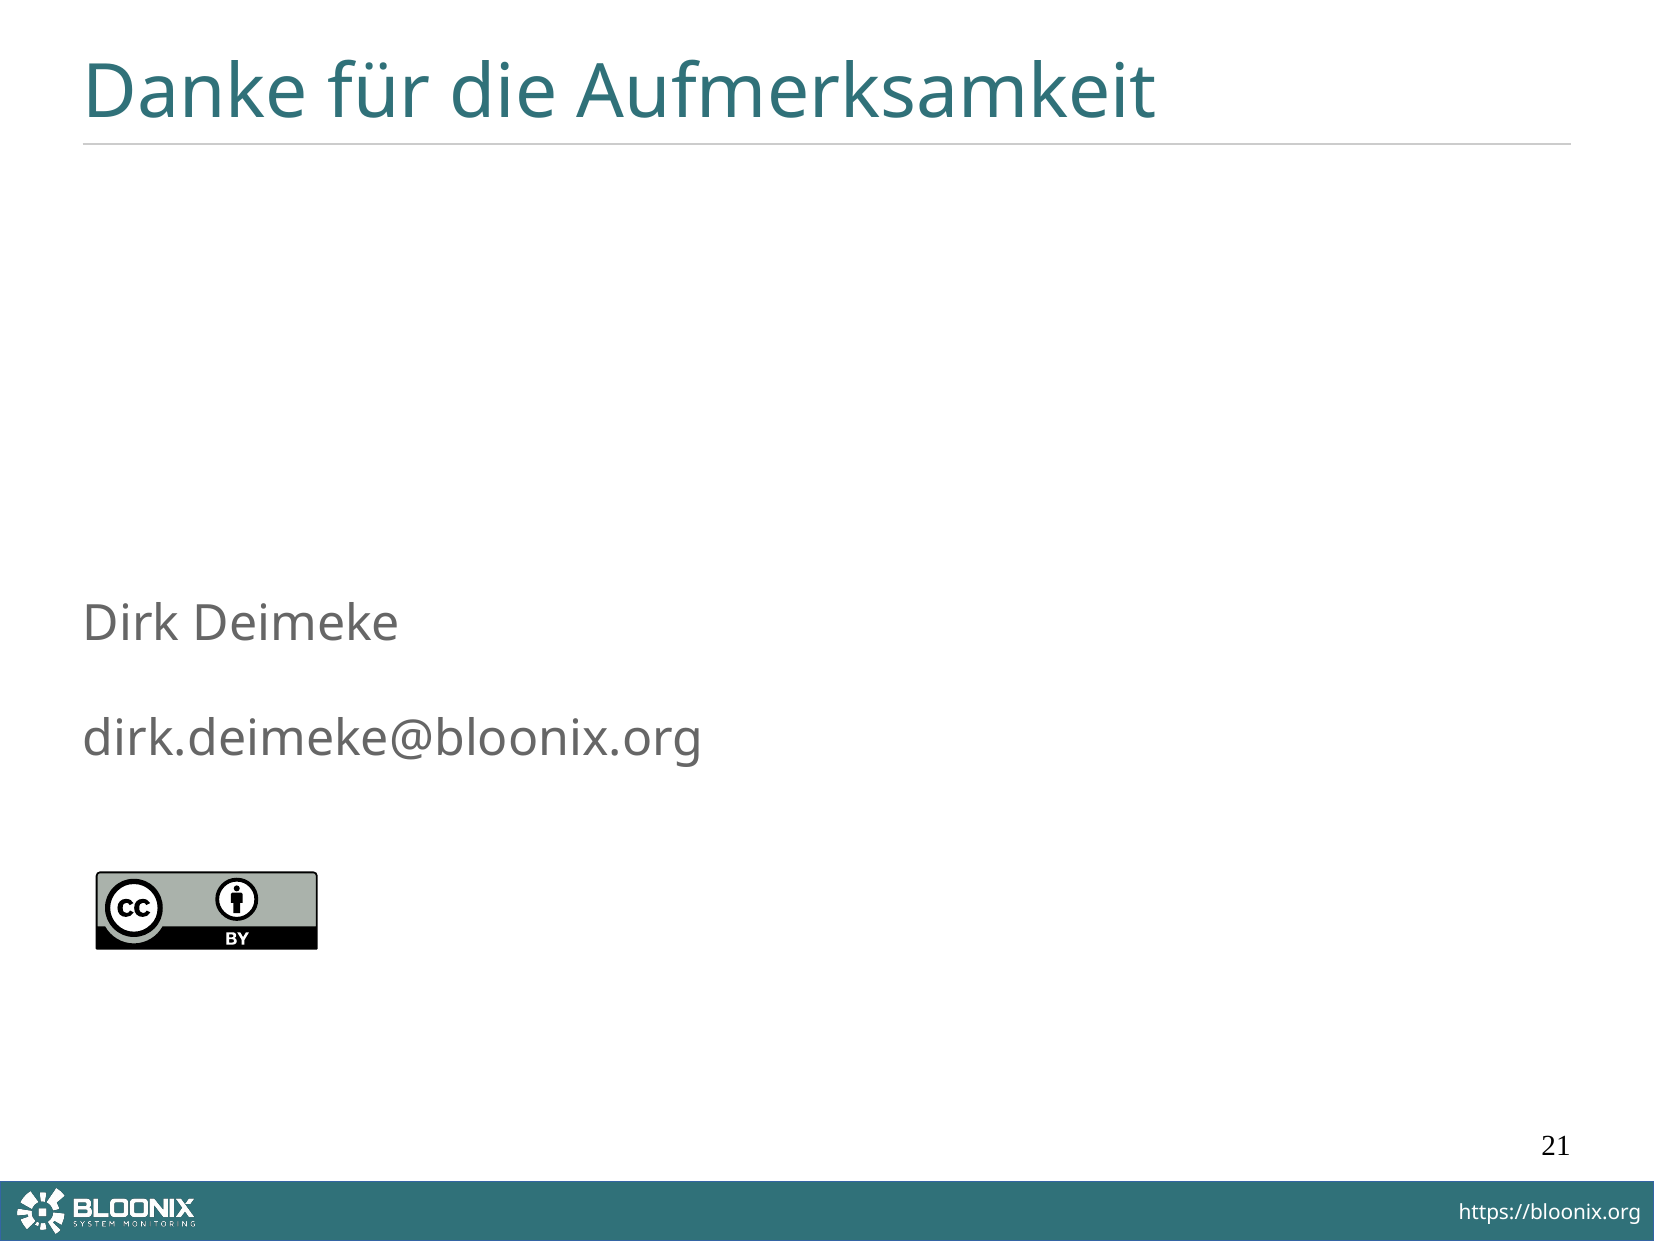

# Danke für die Aufmerksamkeit
Dirk Deimeke
dirk.deimeke@bloonix.org
21
https://bloonix.org